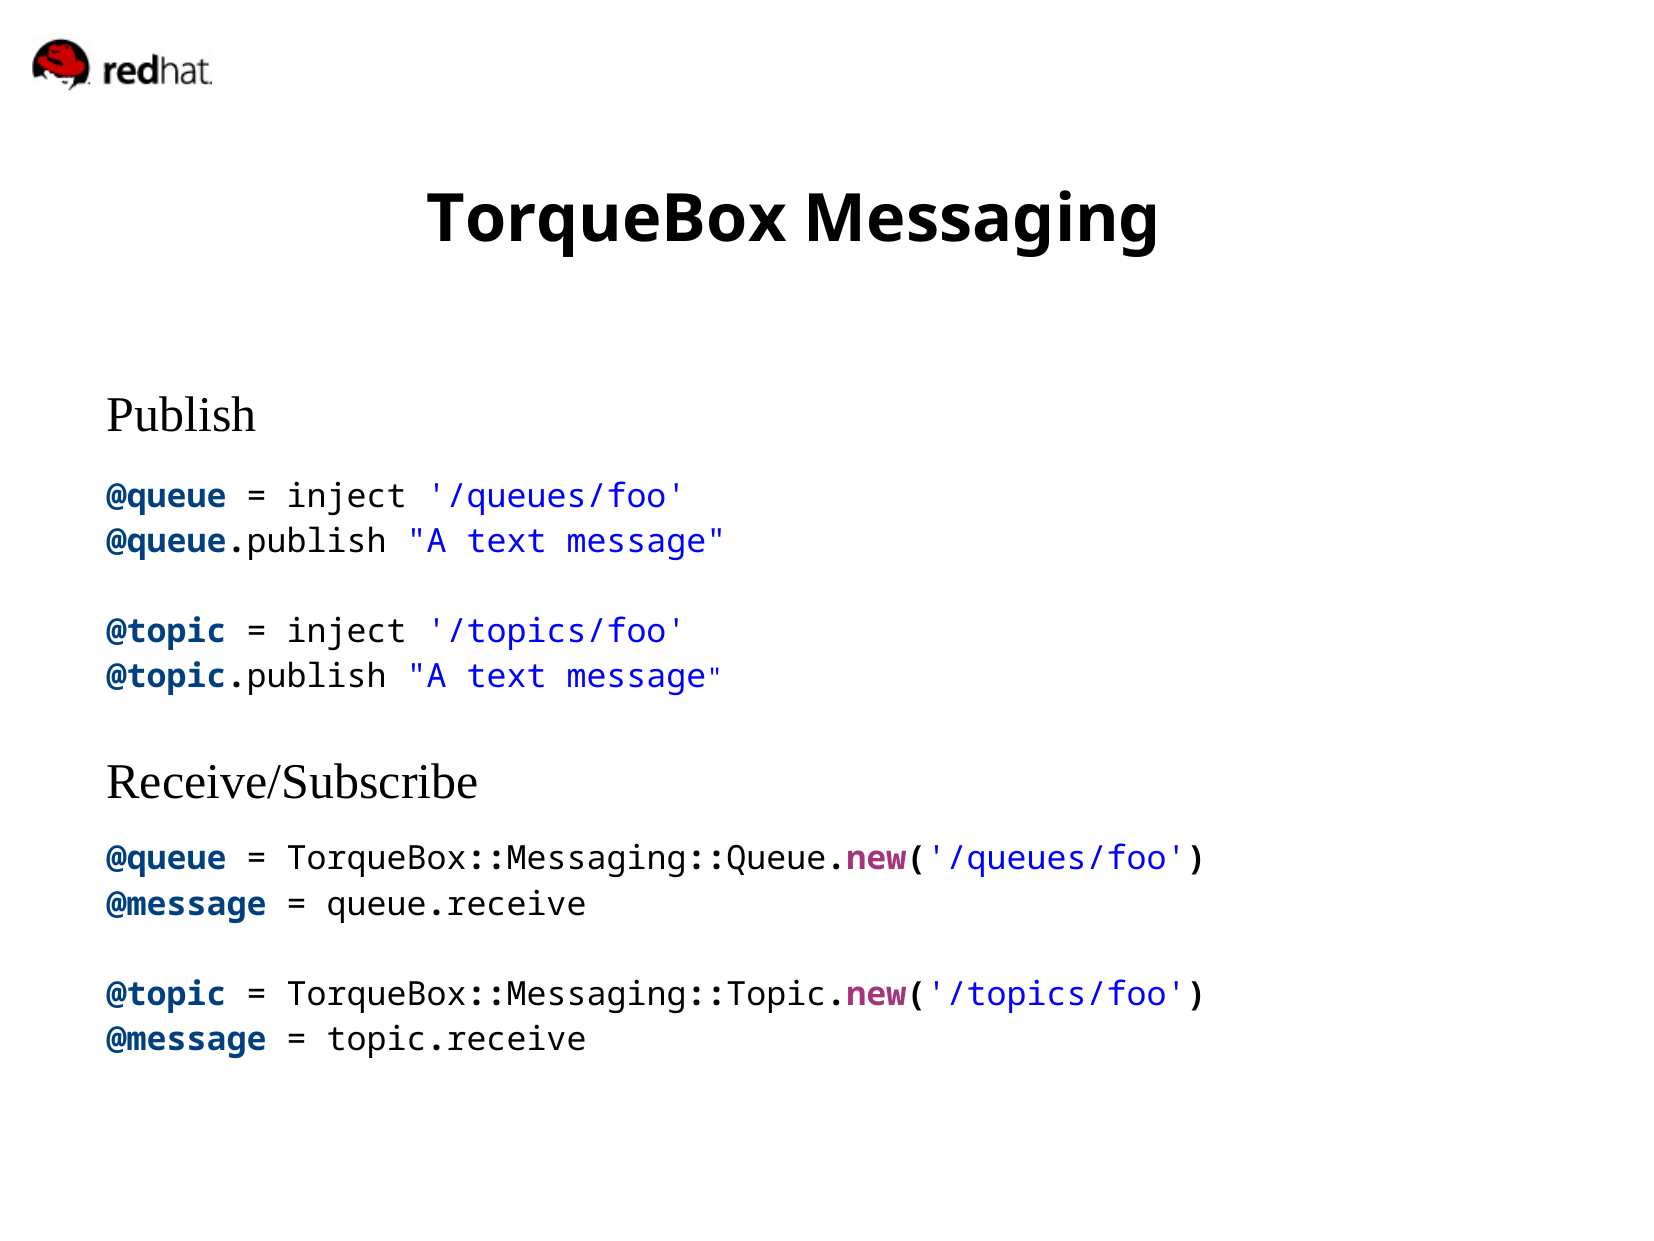

# TorqueBox Messaging
Publish
@queue = inject '/queues/foo'
@queue.publish "A text message"
@topic = inject '/topics/foo'
@topic.publish "A text message"
Receive/Subscribe
@queue = TorqueBox::Messaging::Queue.new('/queues/foo')
@message = queue.receive
@topic = TorqueBox::Messaging::Topic.new('/topics/foo')
@message = topic.receive